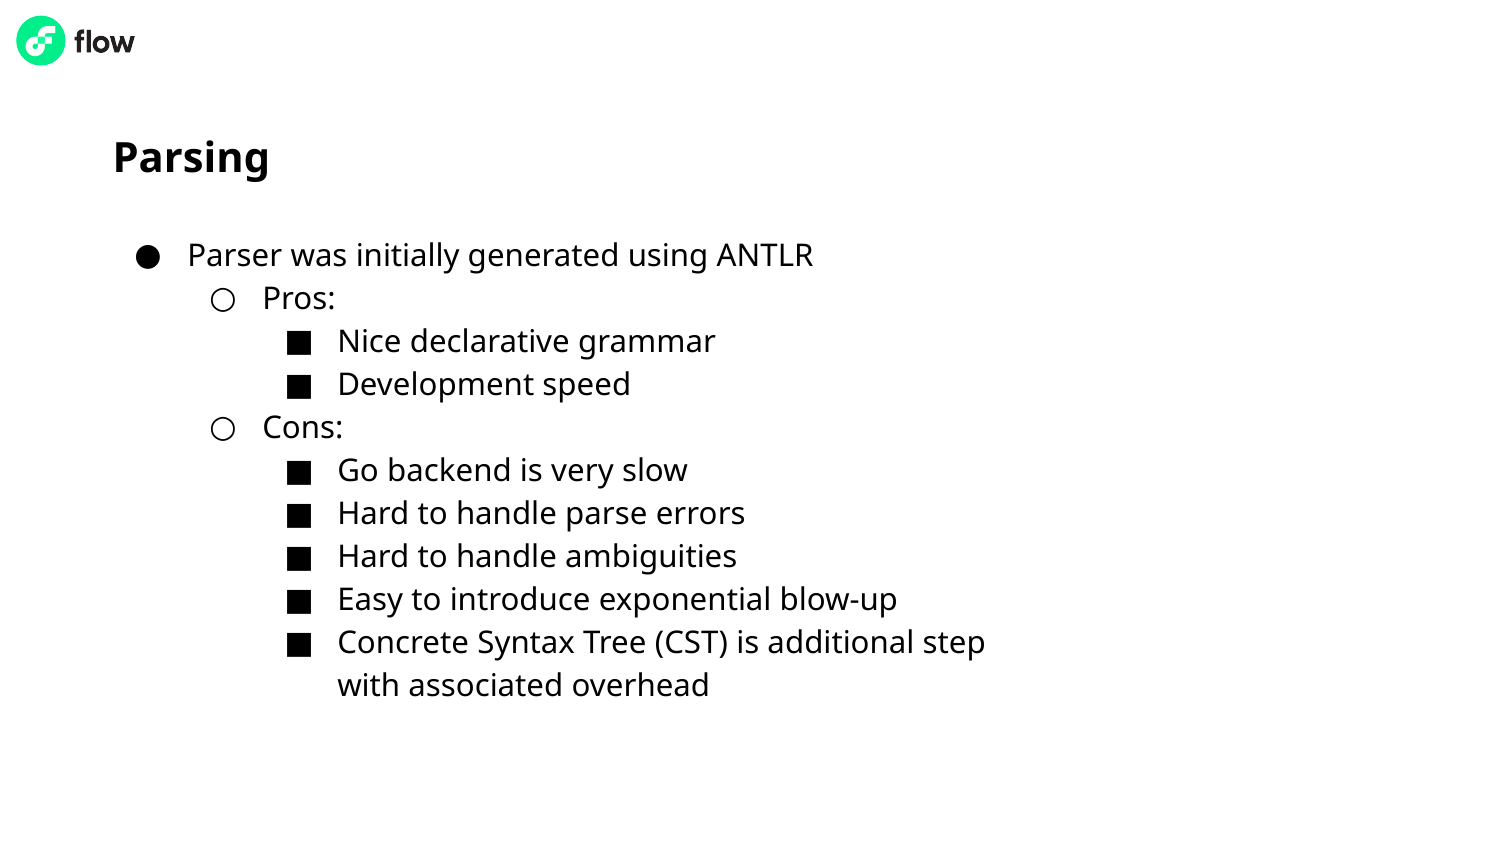

Parsing
Parser was initially generated using ANTLR
Pros:
Nice declarative grammar
Development speed
Cons:
Go backend is very slow
Hard to handle parse errors
Hard to handle ambiguities
Easy to introduce exponential blow-up
Concrete Syntax Tree (CST) is additional step
with associated overhead